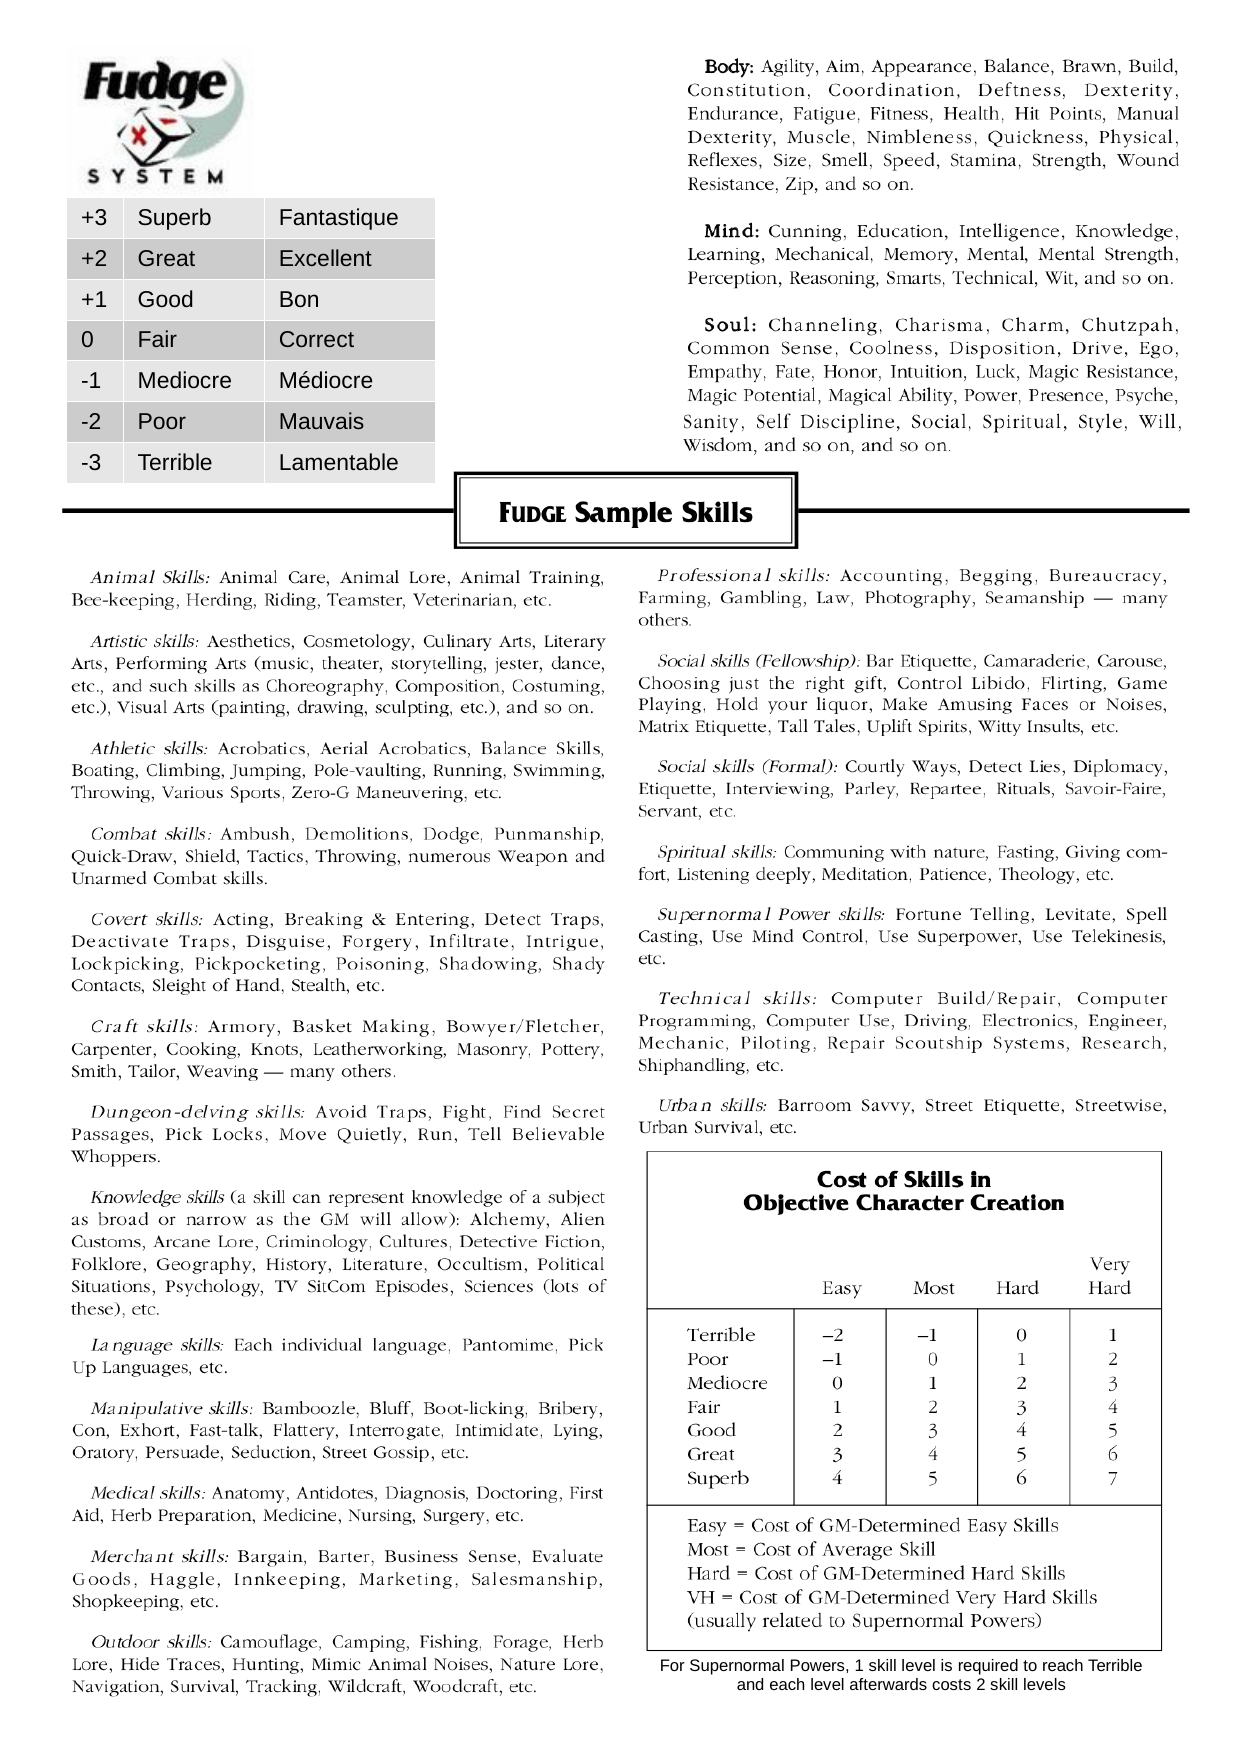

| +3 | Superb | Fantastique |
| --- | --- | --- |
| +2 | Great | Excellent |
| +1 | Good | Bon |
| 0 | Fair | Correct |
| -1 | Mediocre | Médiocre |
| -2 | Poor | Mauvais |
| -3 | Terrible | Lamentable |
For Supernormal Powers, 1 skill level is required to reach Terrible
and each level afterwards costs 2 skill levels